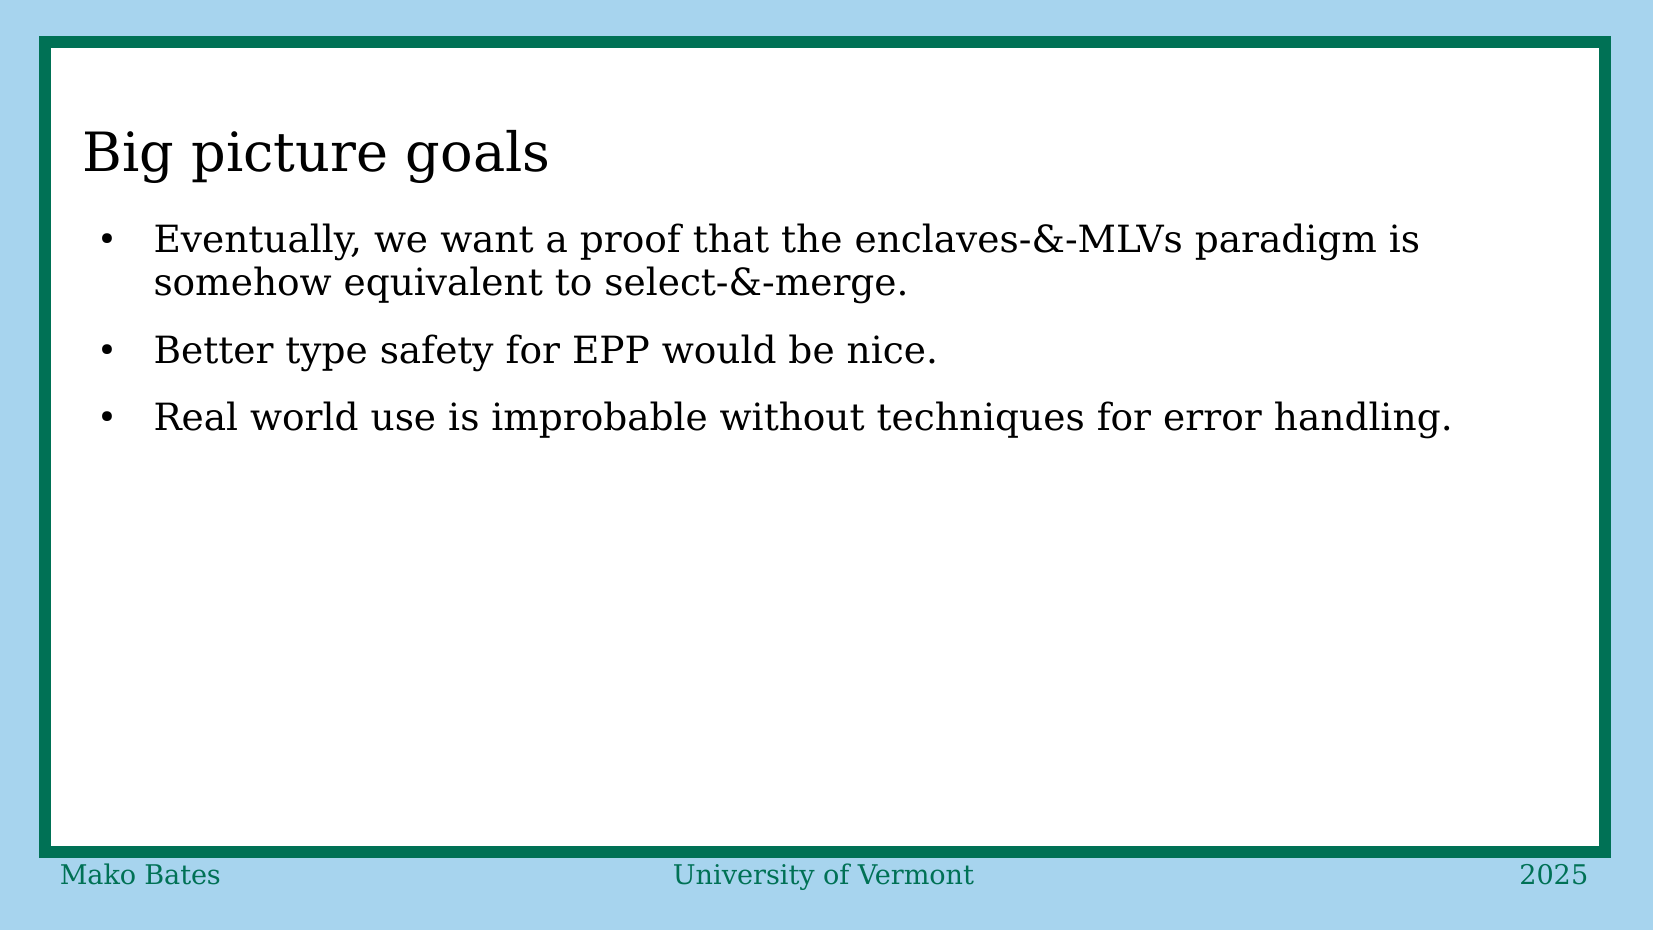

# Big picture goals
Eventually, we want a proof that the enclaves-&-MLVs paradigm is somehow equivalent to select-&-merge.
Better type safety for EPP would be nice.
Real world use is improbable without techniques for error handling.